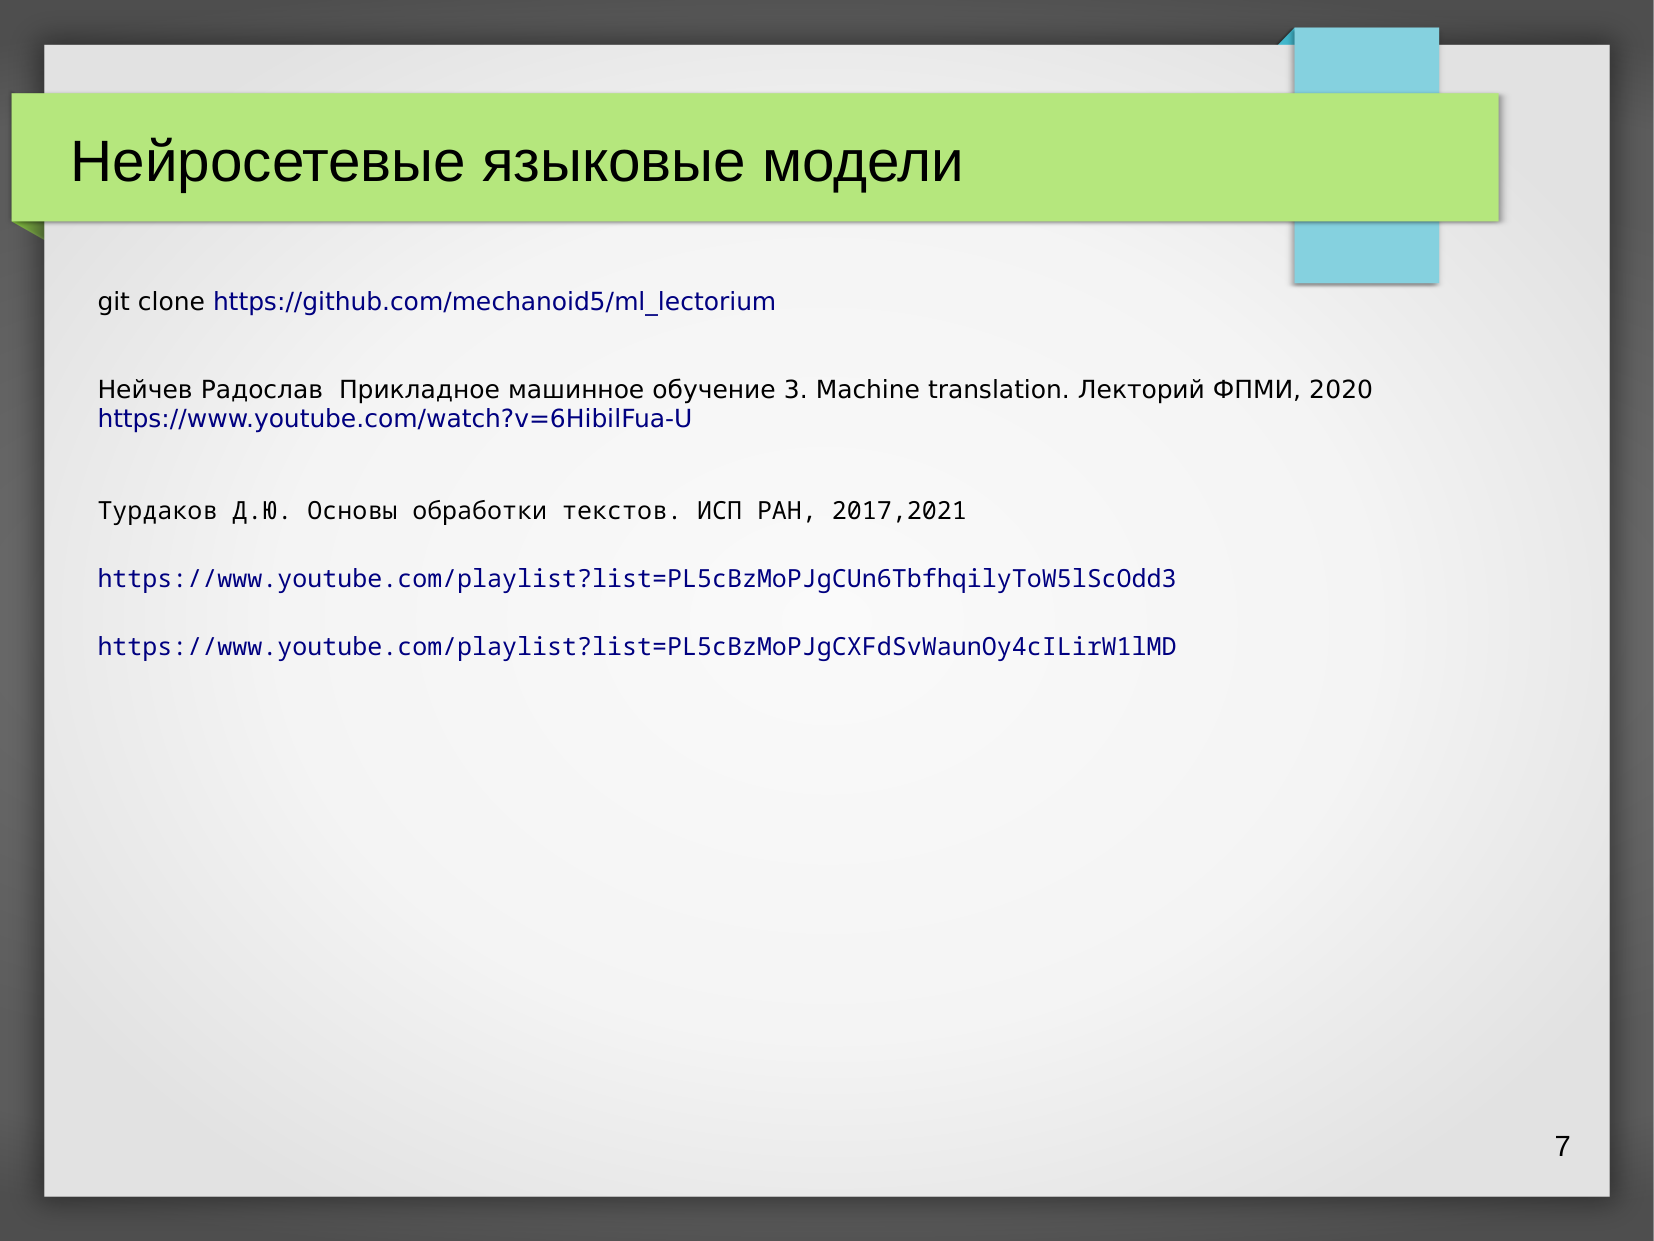

# Нейросетевые языковые модели
git clone https://github.com/mechanoid5/ml_lectorium
Нейчев Радослав Прикладное машинное обучение 3. Machine translation. Лекторий ФПМИ, 2020
https://www.youtube.com/watch?v=6HibilFua-U
Турдаков Д.Ю. Основы обработки текстов. ИСП РАН, 2017,2021
https://www.youtube.com/playlist?list=PL5cBzMoPJgCUn6TbfhqilyToW5lScOdd3
https://www.youtube.com/playlist?list=PL5cBzMoPJgCXFdSvWaunOy4cILirW1lMD
7